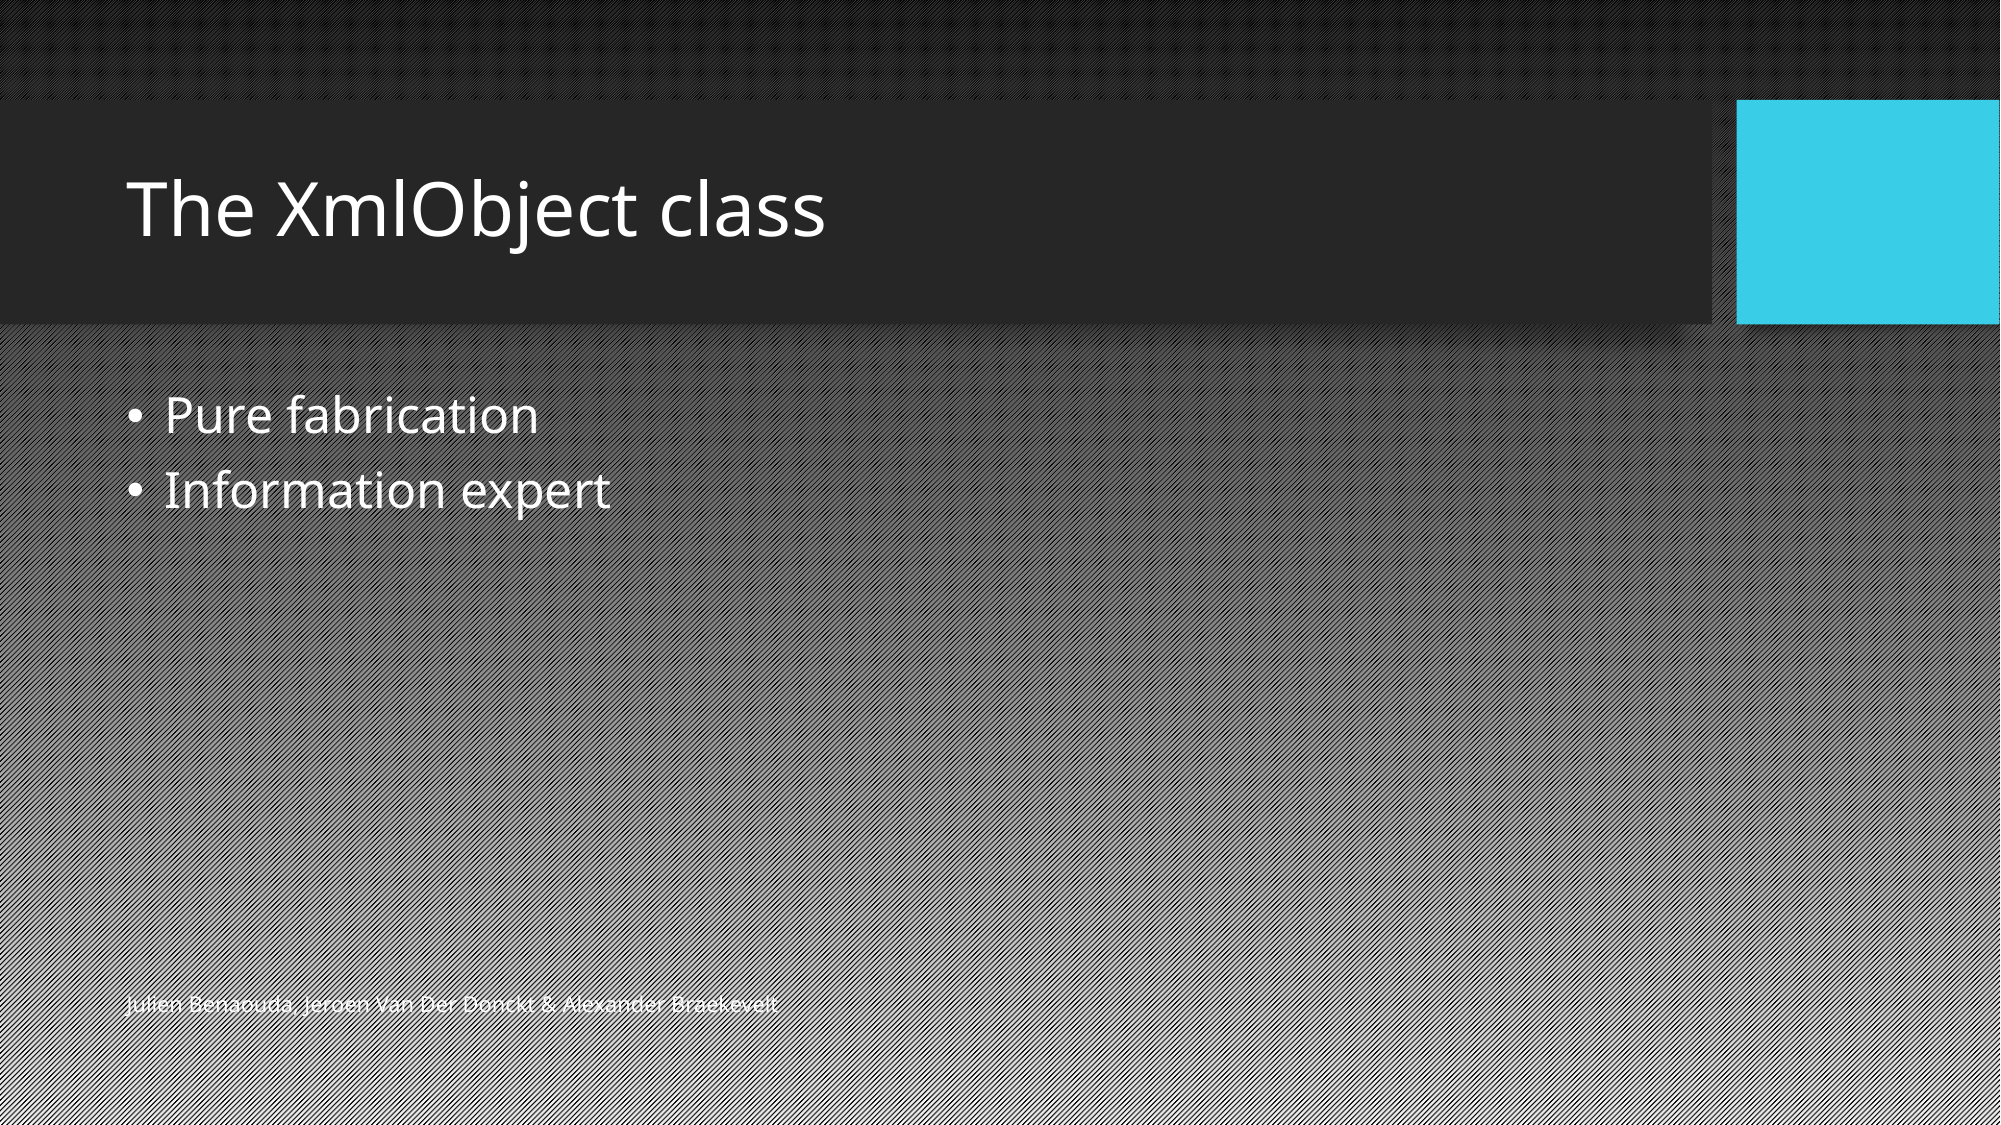

# The XmlObject class
Pure fabrication
Information expert
Julien Benaouda, Jeroen Van Der Donckt & Alexander Braekevelt